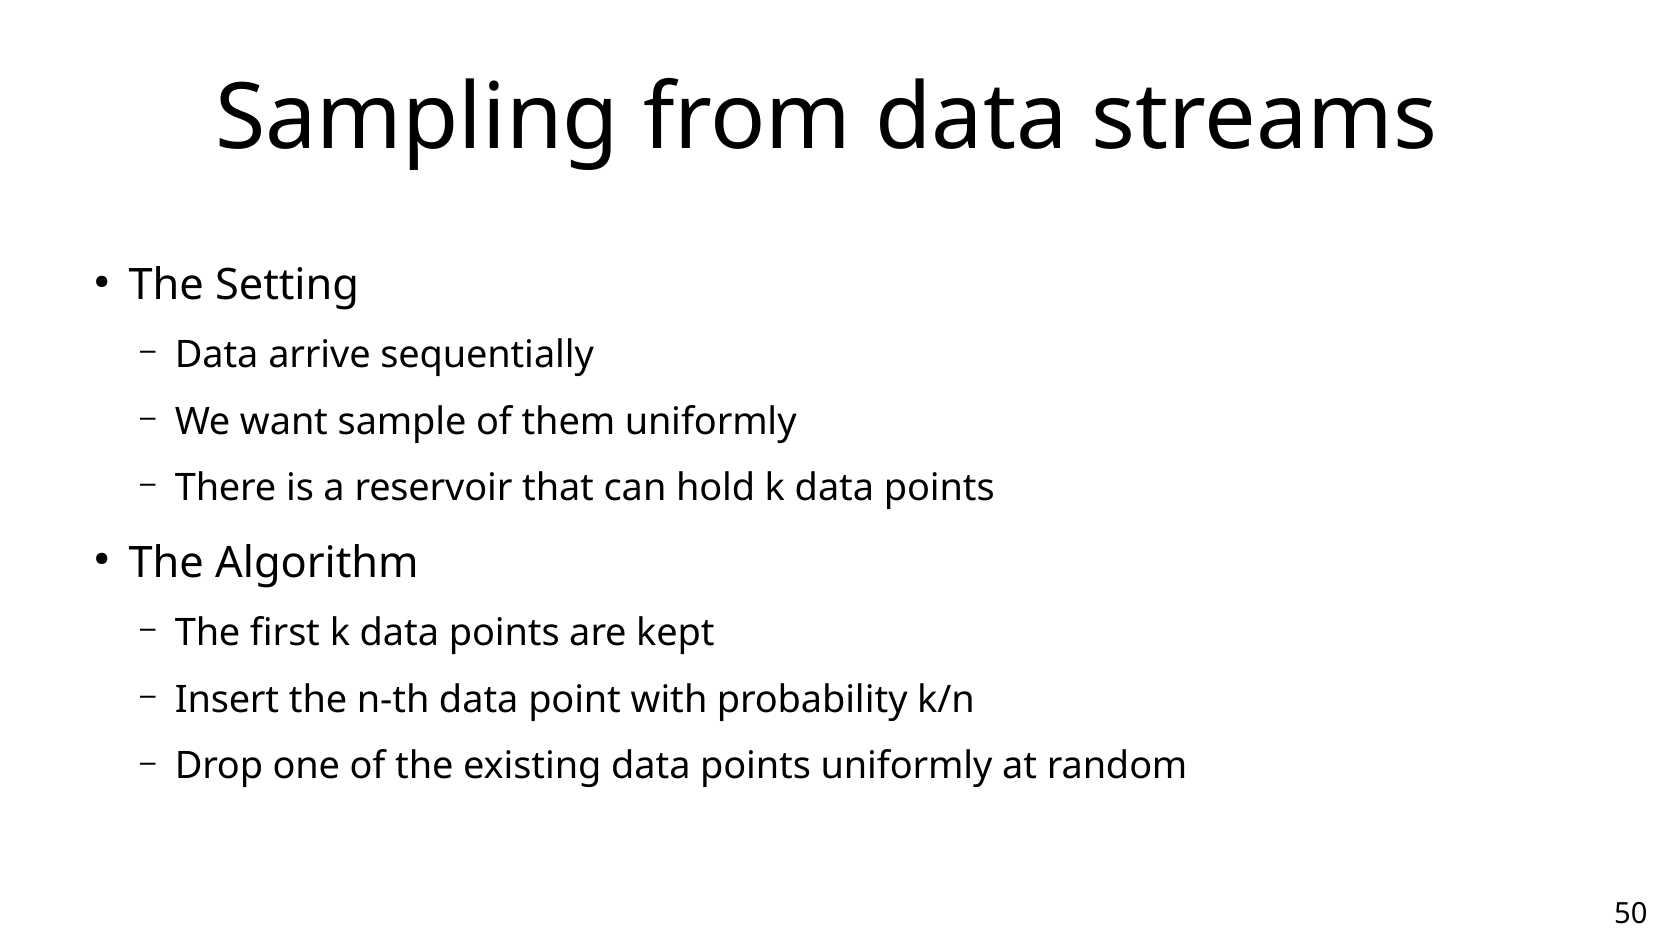

# Sampling from data streams
The Setting
Data arrive sequentially
We want sample of them uniformly
There is a reservoir that can hold k data points
The Algorithm
The first k data points are kept
Insert the n-th data point with probability k/n
Drop one of the existing data points uniformly at random
50